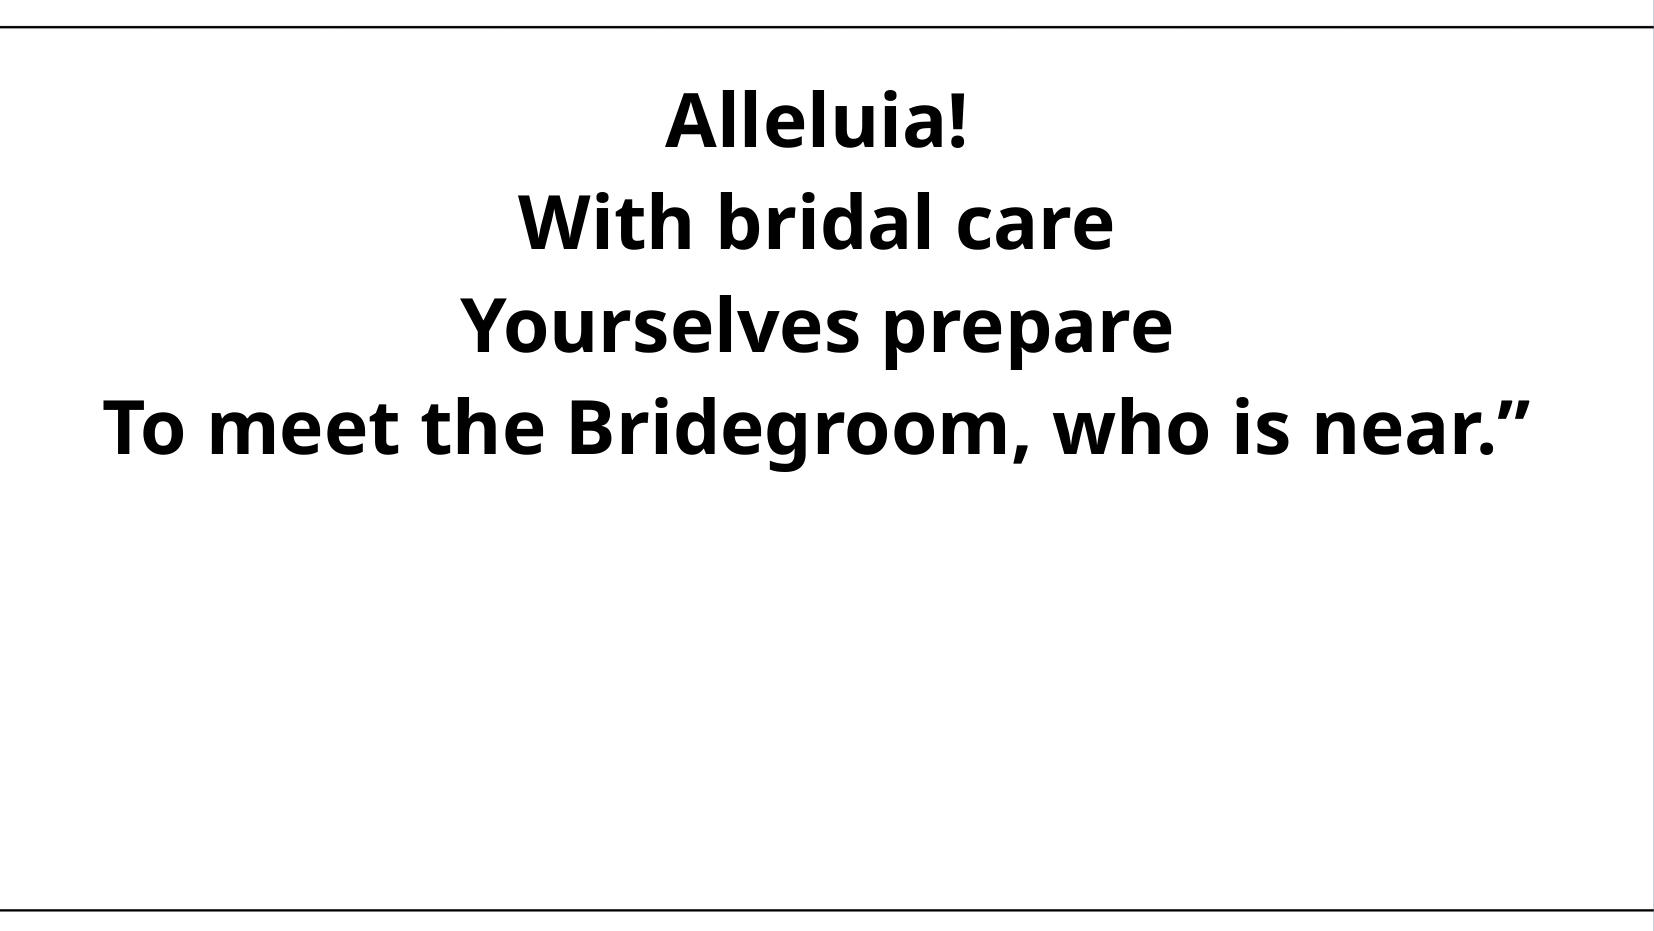

Alleluia!
With bridal care
Yourselves prepare
To meet the Bridegroom, who is near.”